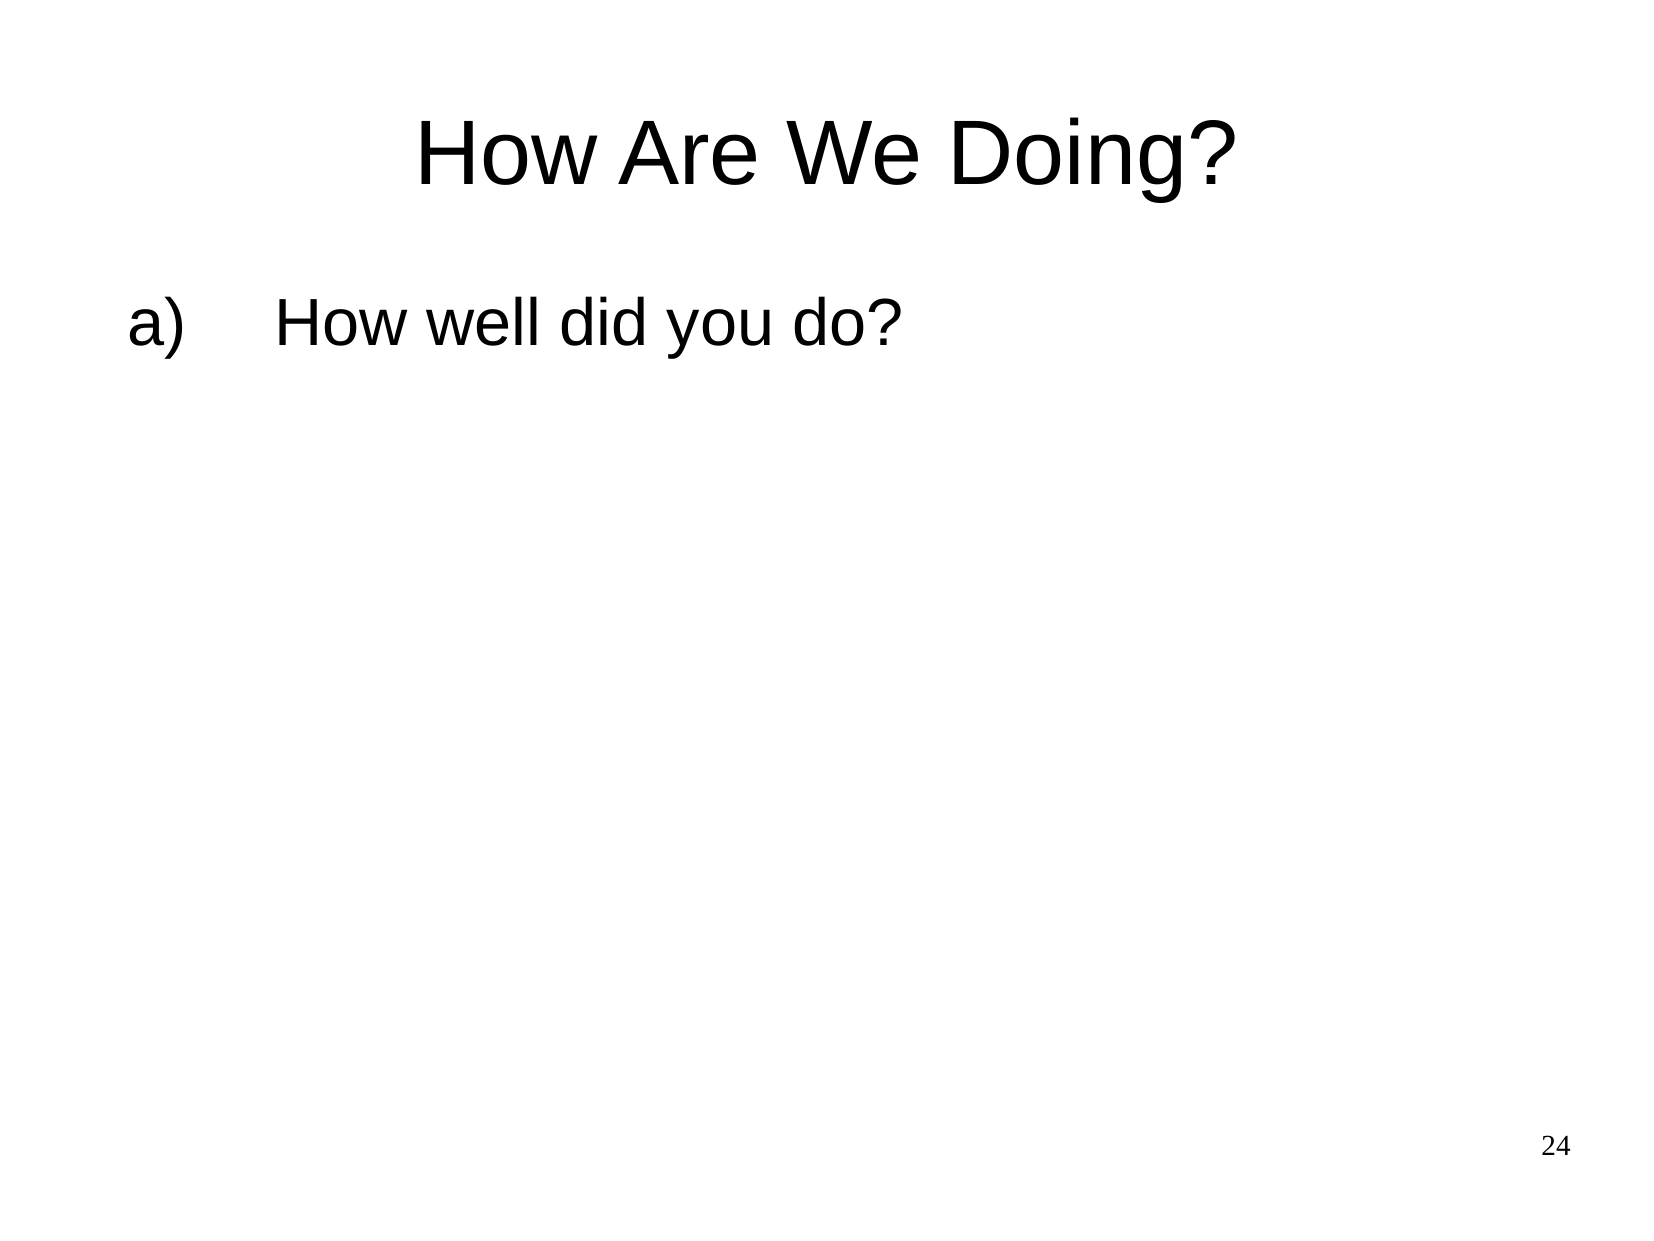

# How Are We Doing?
a)		How well did you do?
24